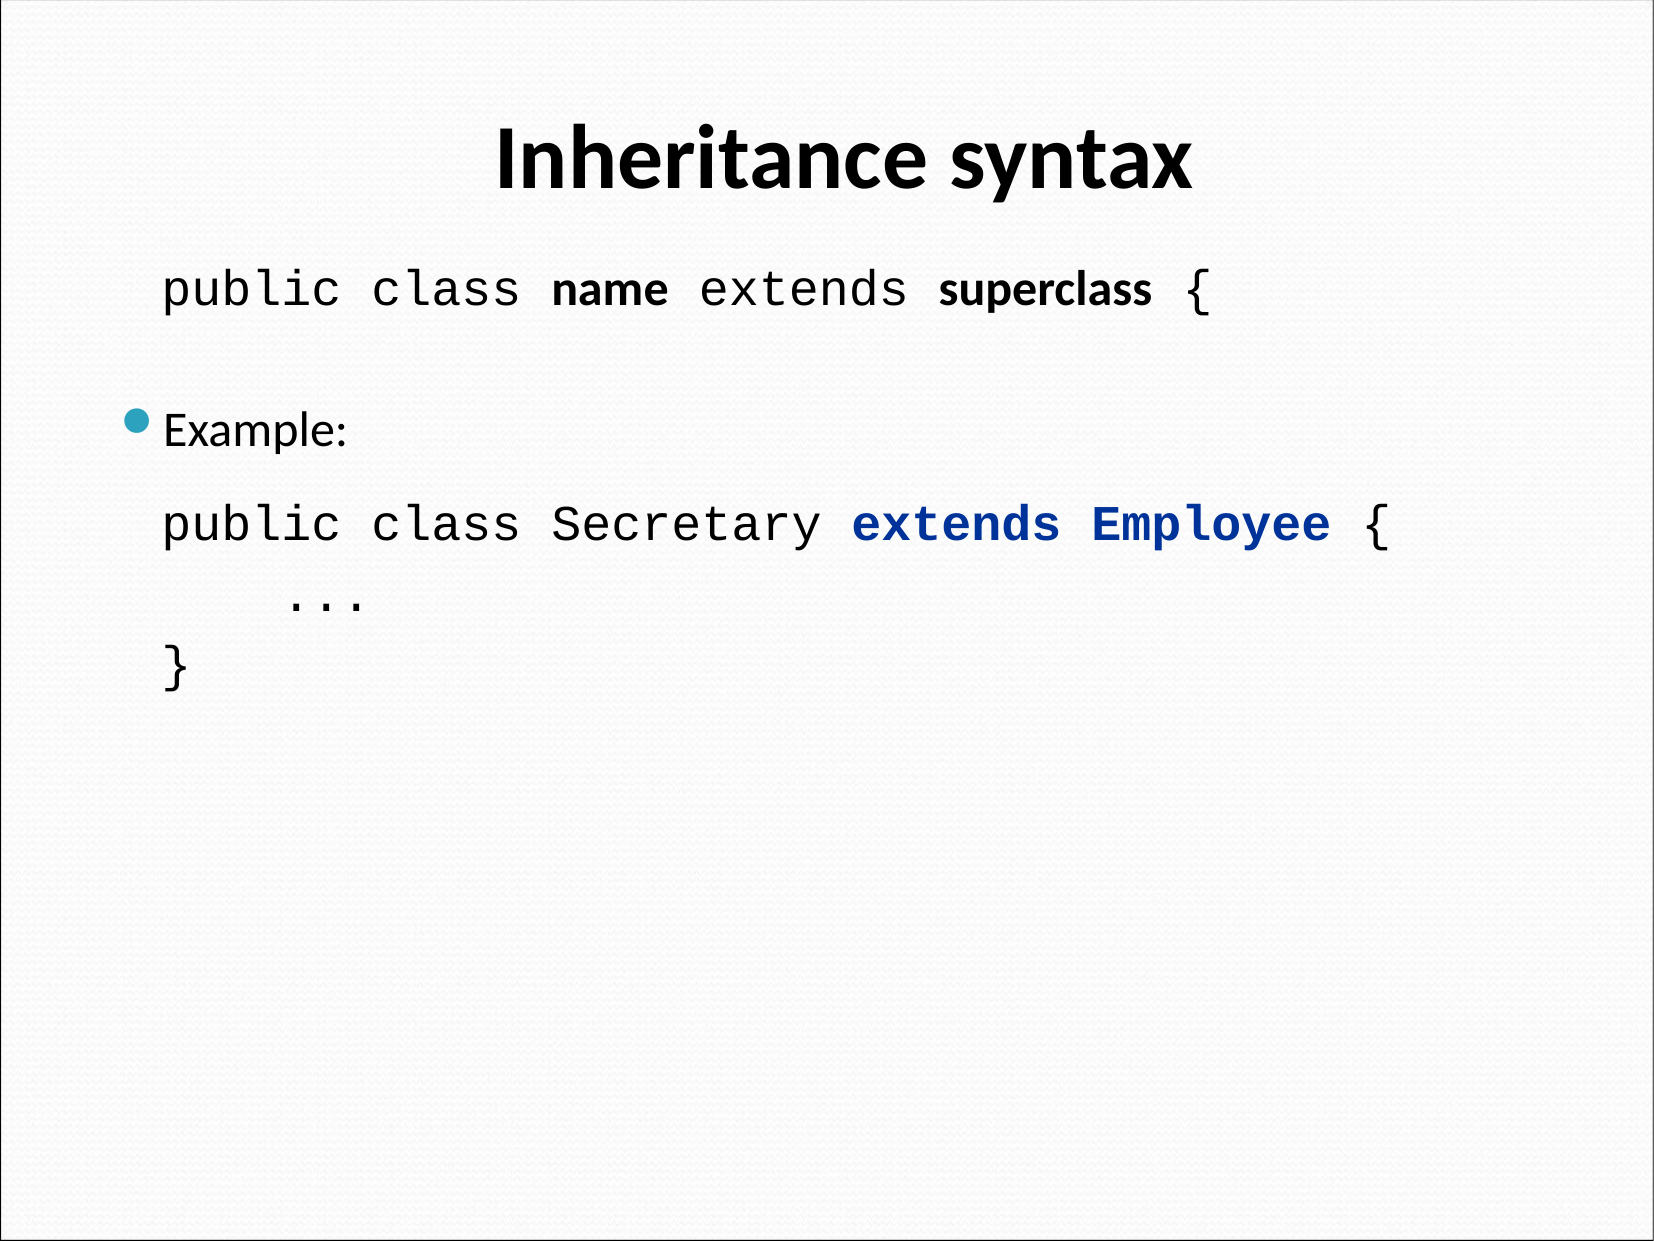

# Inheritance syntax
	public class name extends superclass {
Example:
	public class Secretary extends Employee {
	 ...
	}